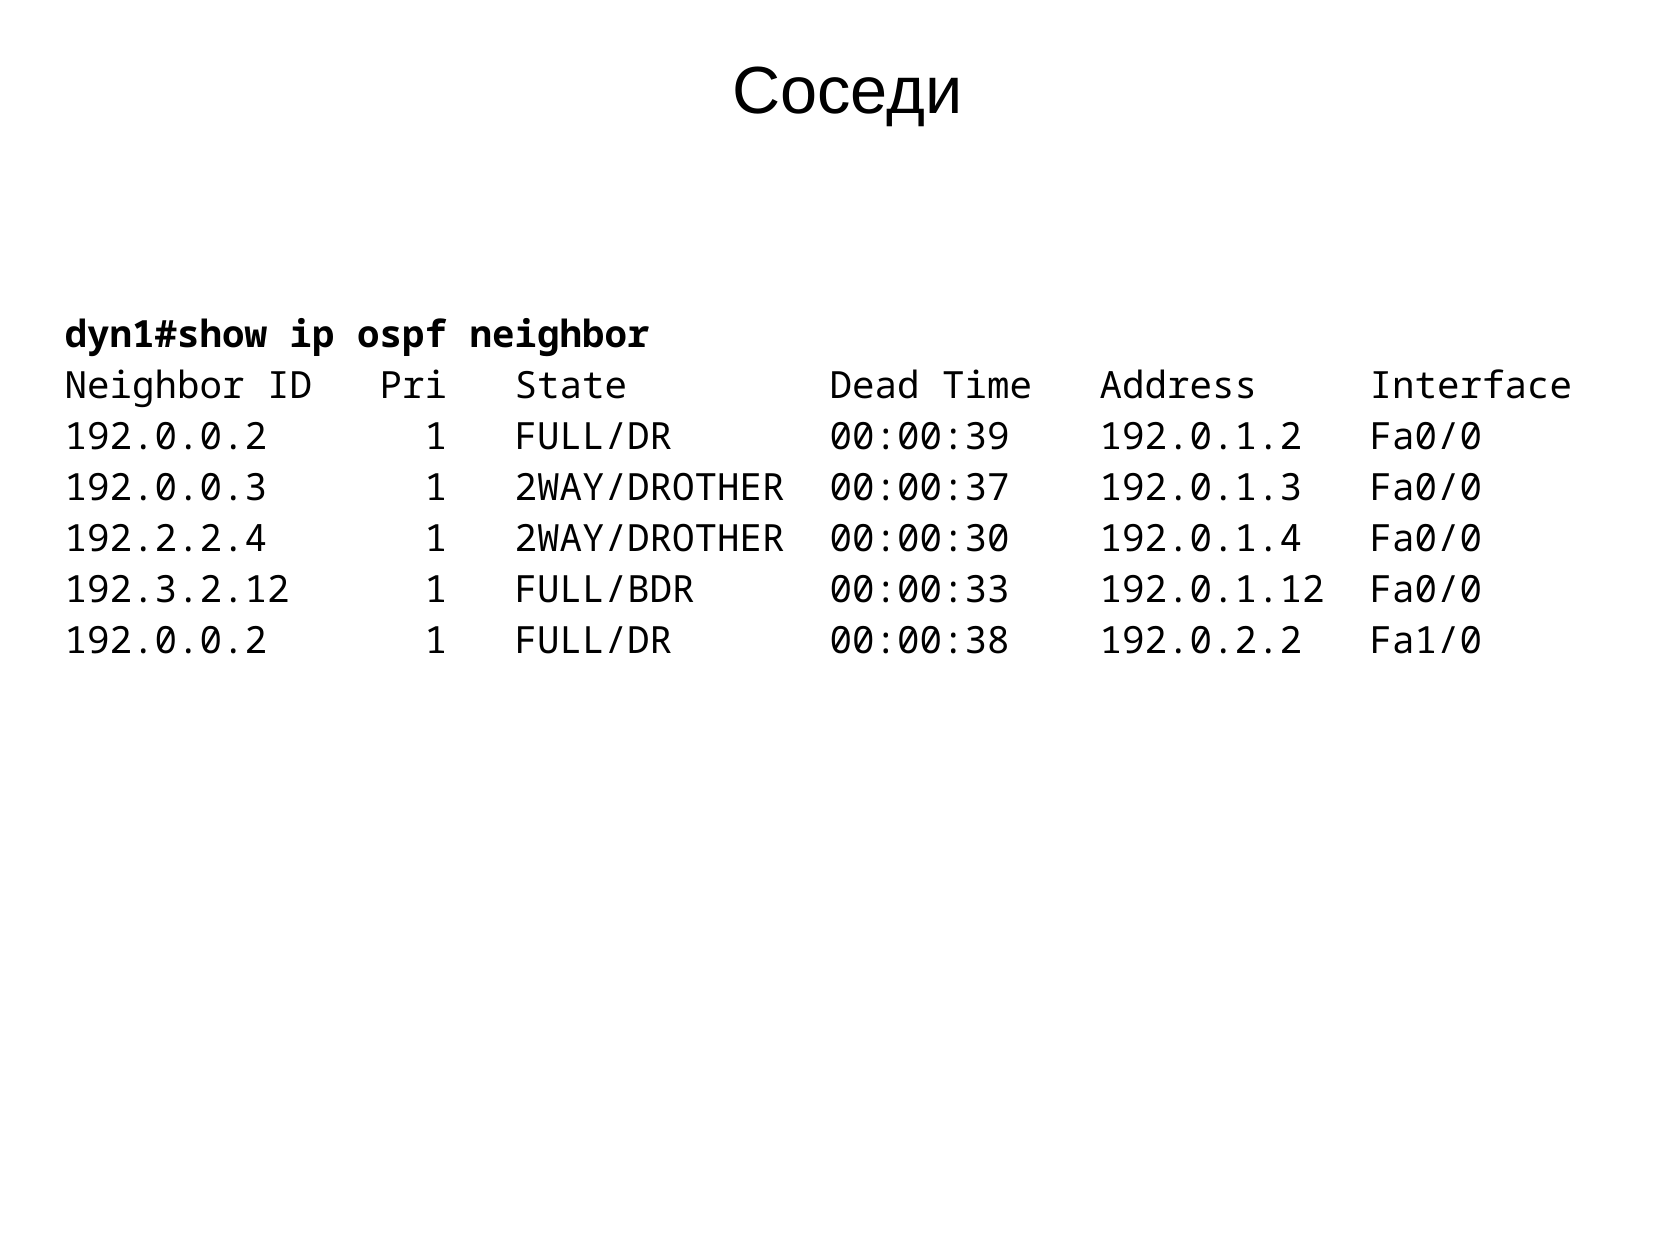

# Соседи
dyn1#show ip ospf neighbor
Neighbor ID Pri State Dead Time Address Interface
192.0.0.2 1 FULL/DR 00:00:39 192.0.1.2 Fa0/0
192.0.0.3 1 2WAY/DROTHER 00:00:37 192.0.1.3 Fa0/0
192.2.2.4 1 2WAY/DROTHER 00:00:30 192.0.1.4 Fa0/0
192.3.2.12 1 FULL/BDR 00:00:33 192.0.1.12 Fa0/0
192.0.0.2 1 FULL/DR 00:00:38 192.0.2.2 Fa1/0